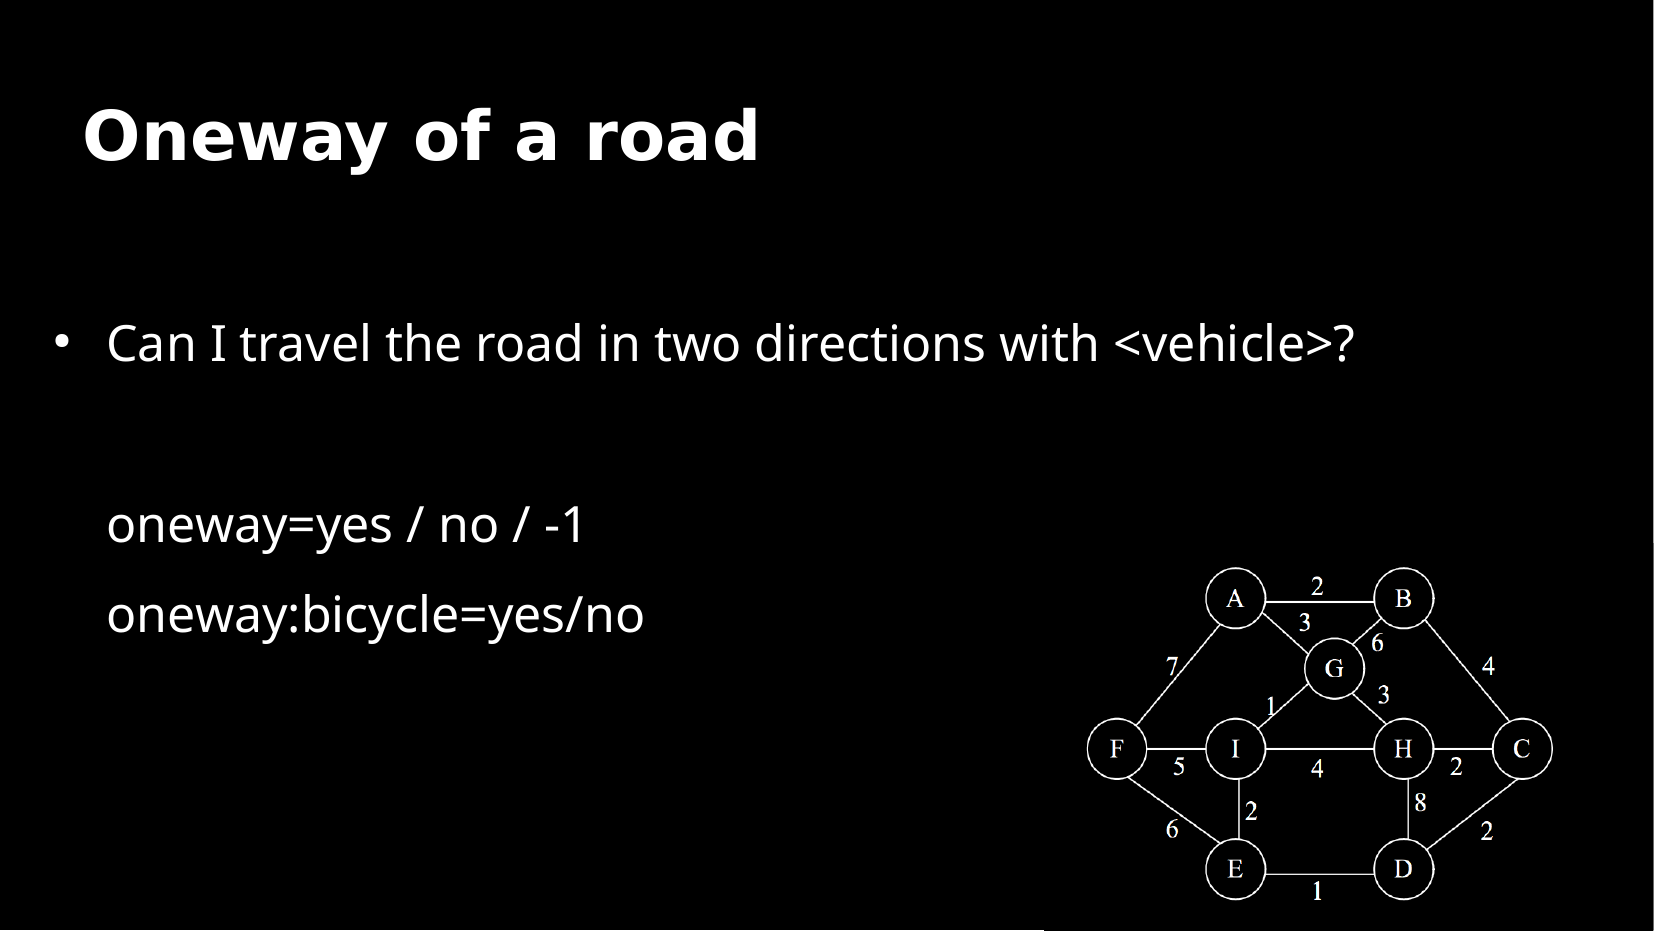

# Oneway of a road
Can I travel the road in two directions with <vehicle>?
oneway=yes / no / -1
oneway:bicycle=yes/no